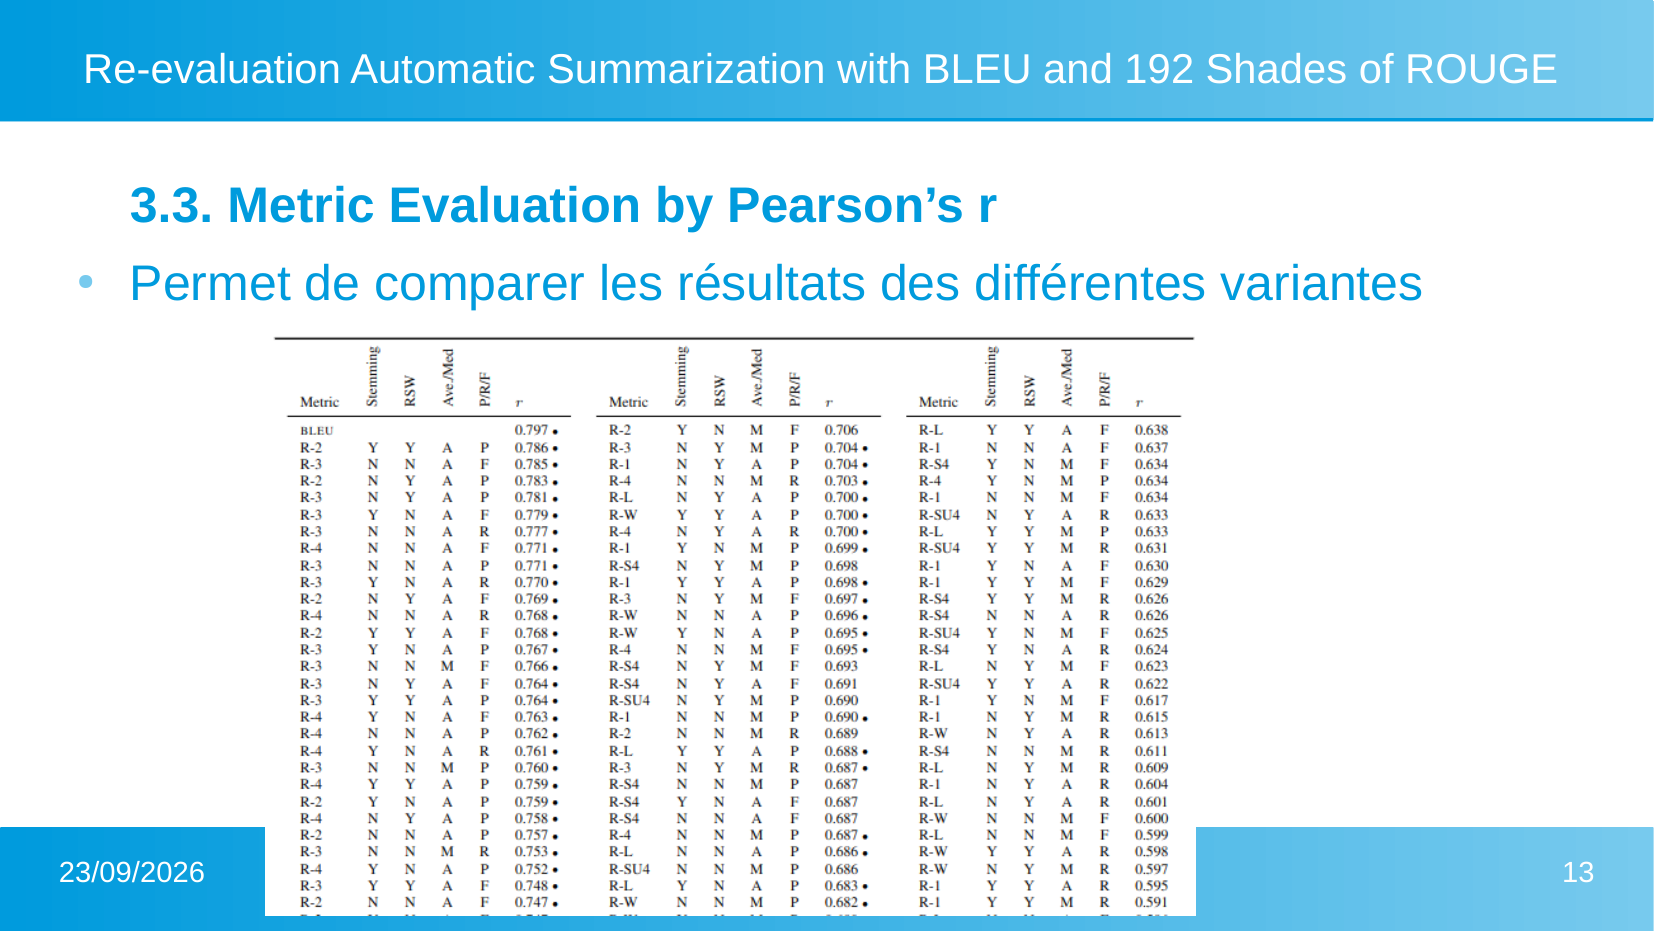

# Re-evaluation Automatic Summarization with BLEU and 192 Shades of ROUGE
3.3. Metric Evaluation by Pearson’s r
Permet de comparer les résultats des différentes variantes
13